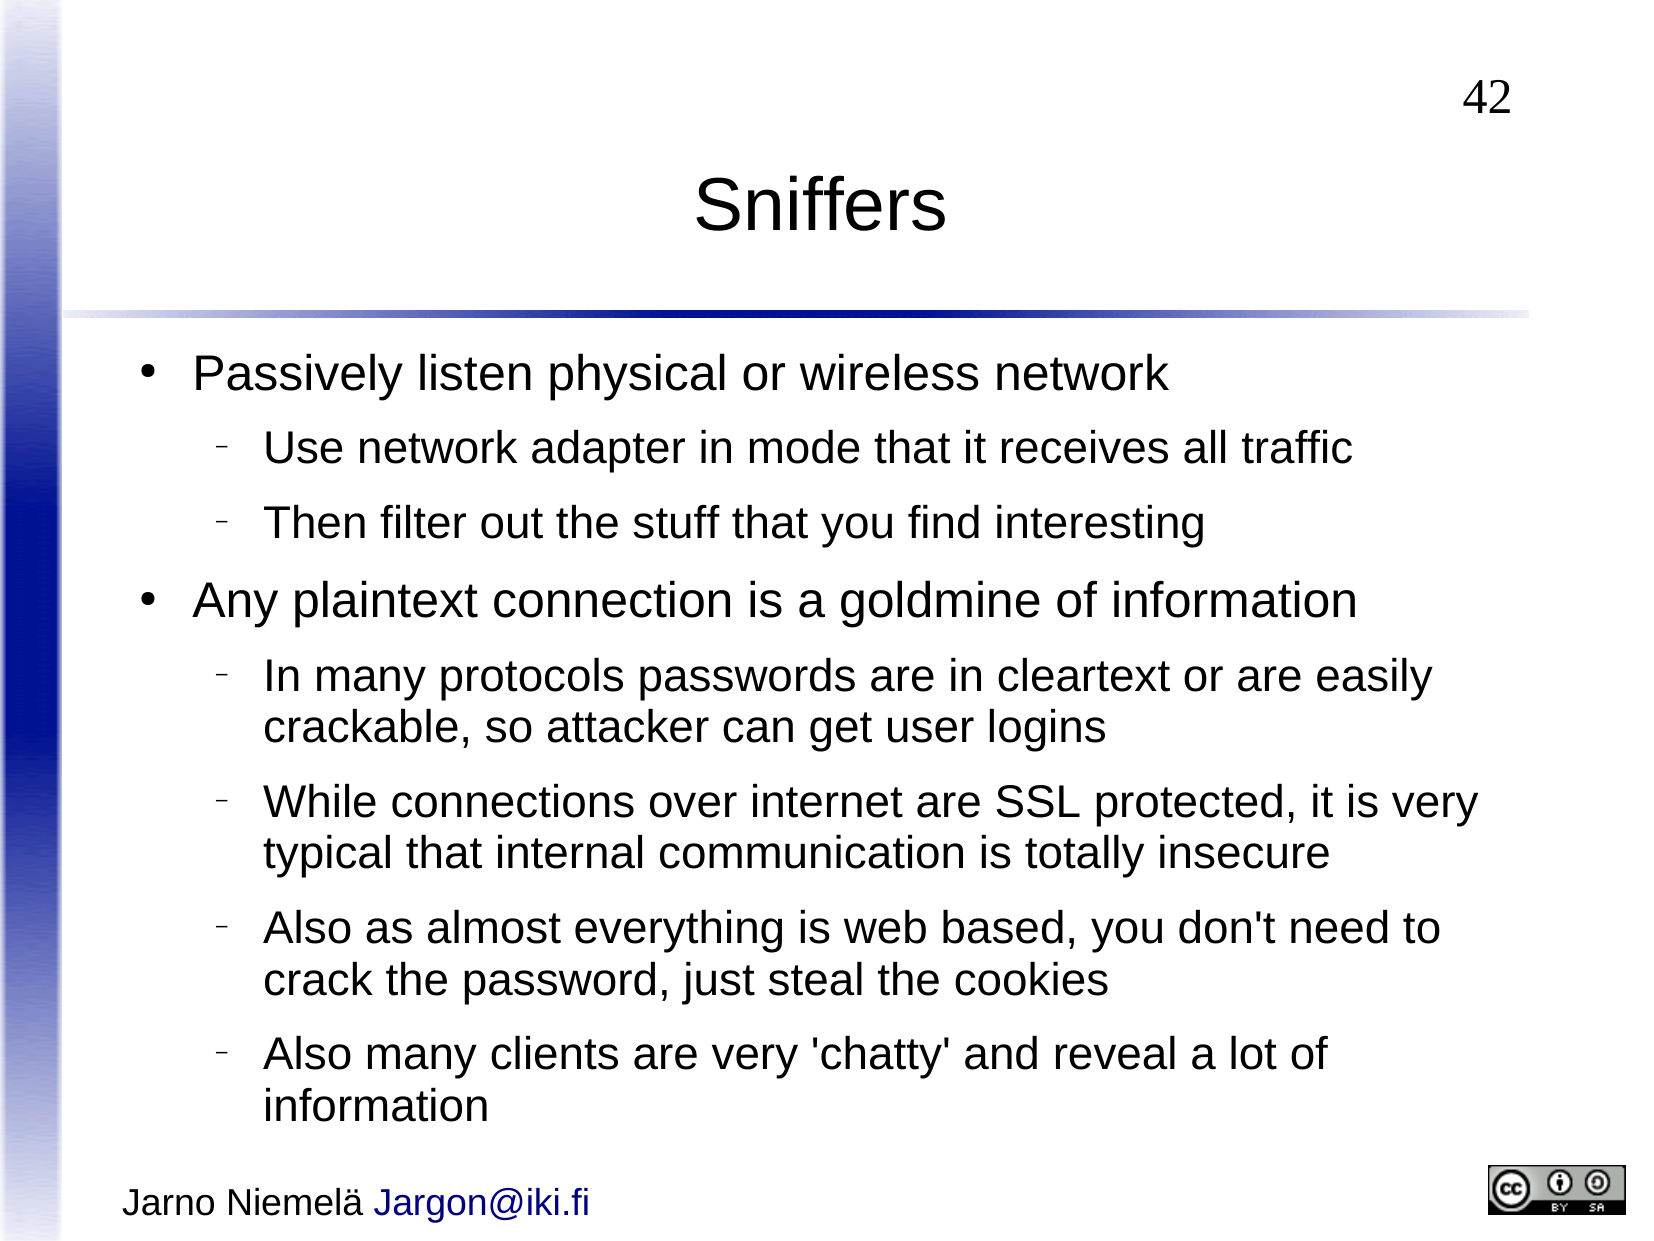

# Sniffers
Passively listen physical or wireless network
Use network adapter in mode that it receives all traffic
Then filter out the stuff that you find interesting
Any plaintext connection is a goldmine of information
In many protocols passwords are in cleartext or are easily crackable, so attacker can get user logins
While connections over internet are SSL protected, it is very typical that internal communication is totally insecure
Also as almost everything is web based, you don't need to crack the password, just steal the cookies
Also many clients are very 'chatty' and reveal a lot of information